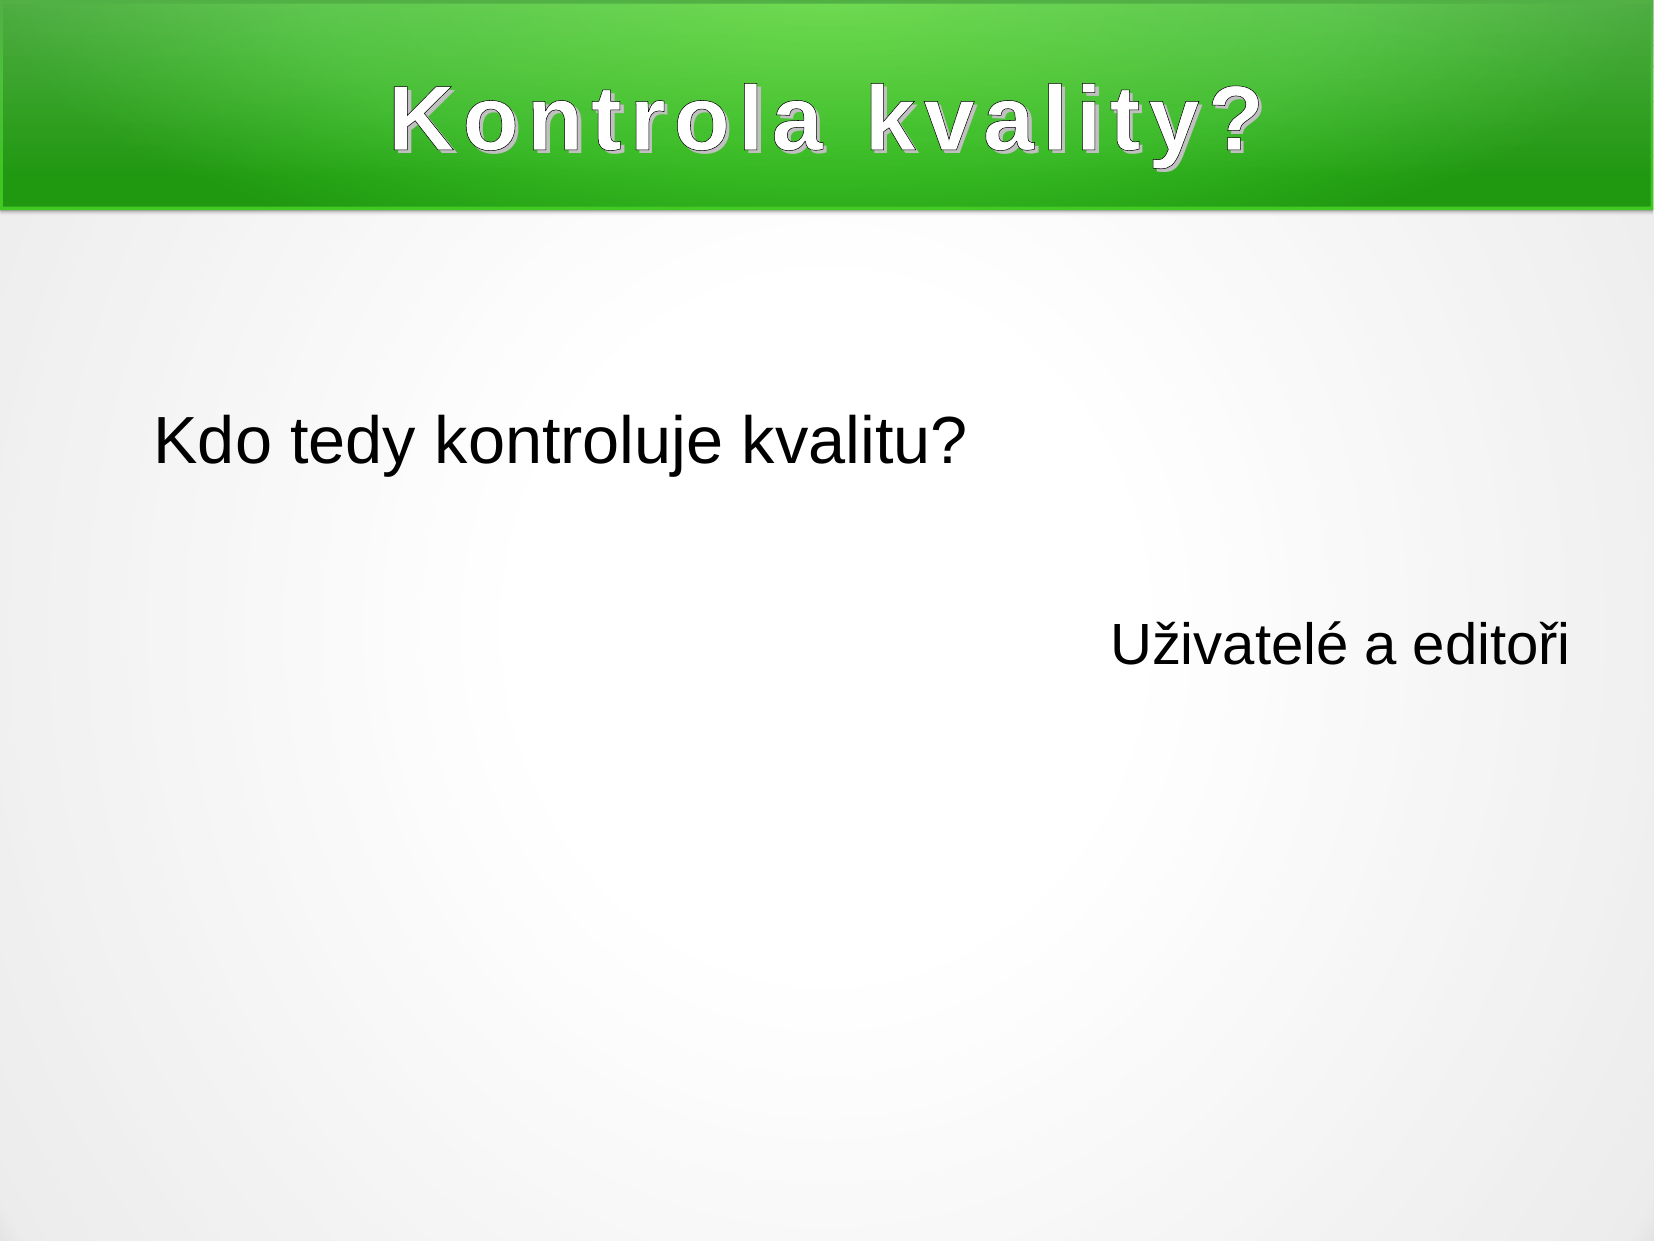

# Kontrola kvality?
Kdo tedy kontroluje kvalitu?
Uživatelé a editoři